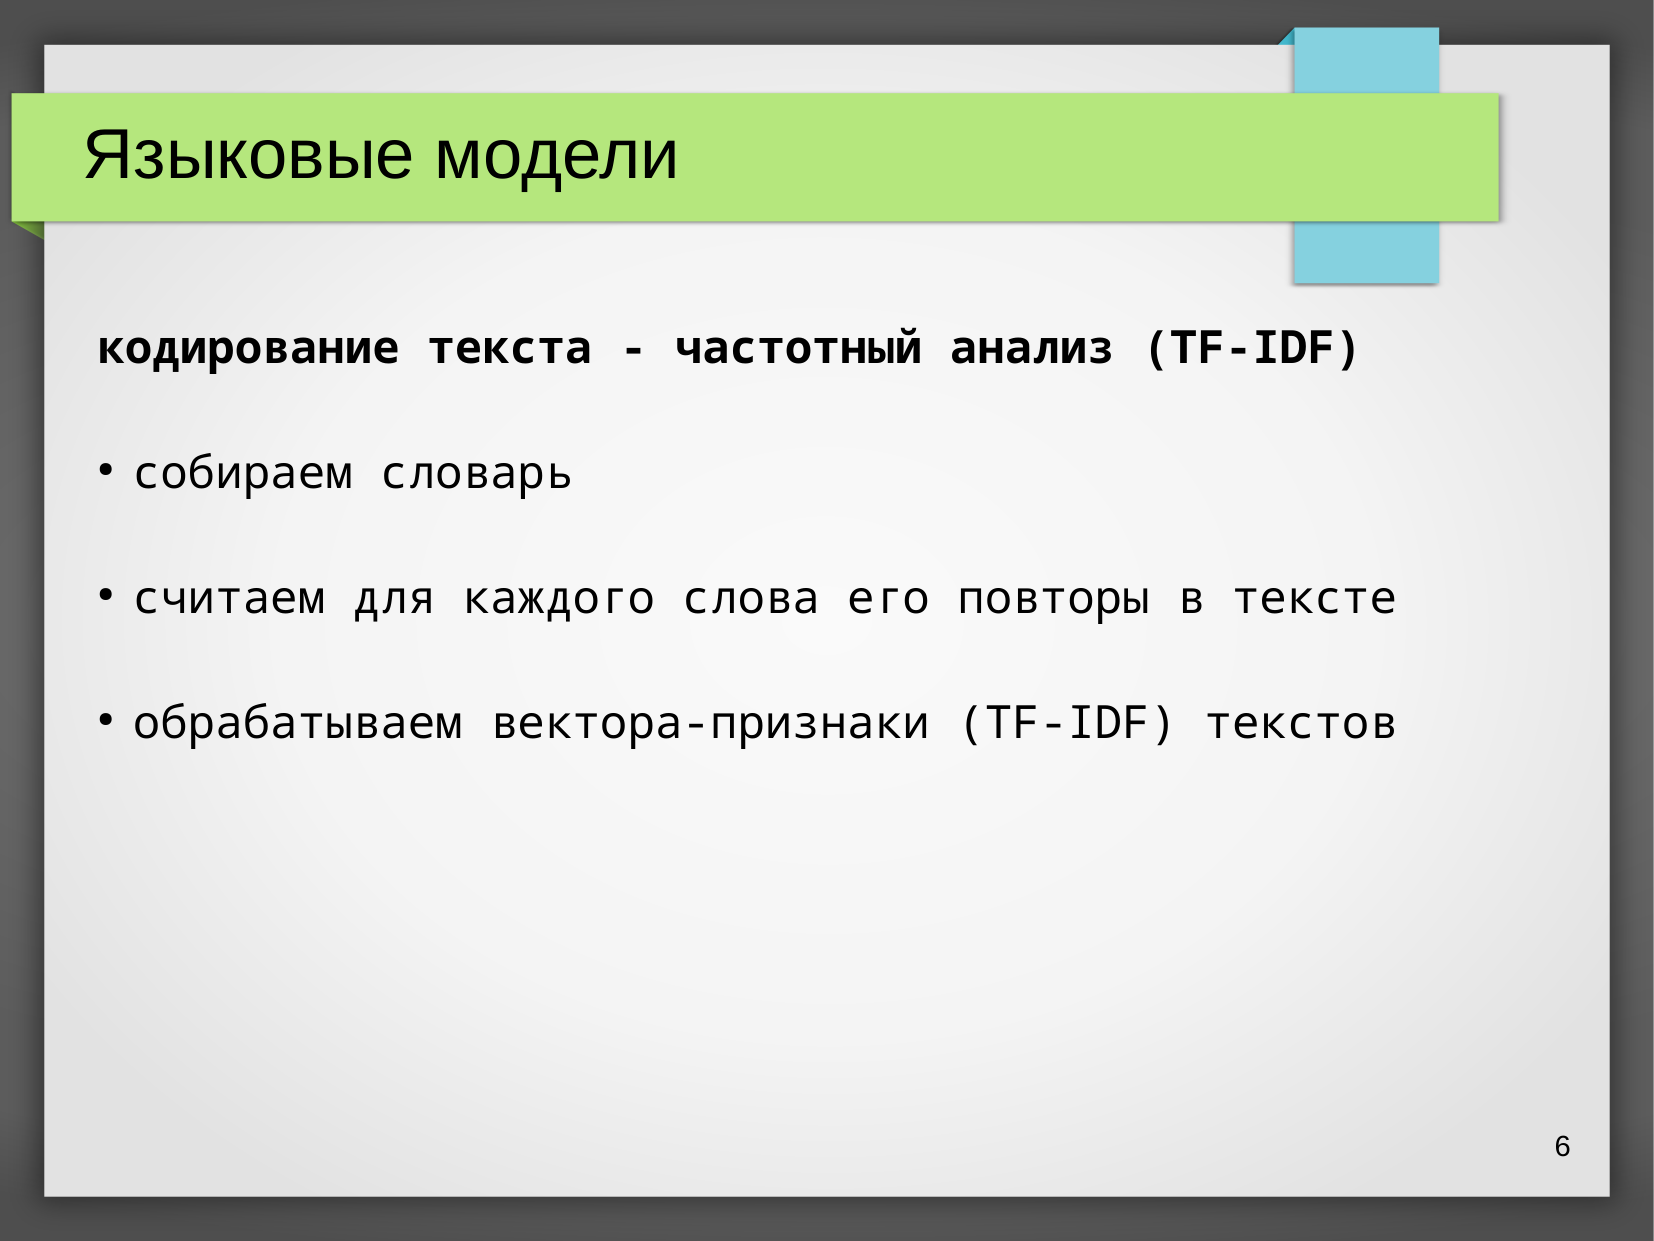

# Языковые модели
кодирование текста - частотный анализ (TF-IDF)
собираем словарь
считаем для каждого слова его повторы в тексте
обрабатываем вектора-признаки (TF-IDF) текстов
6